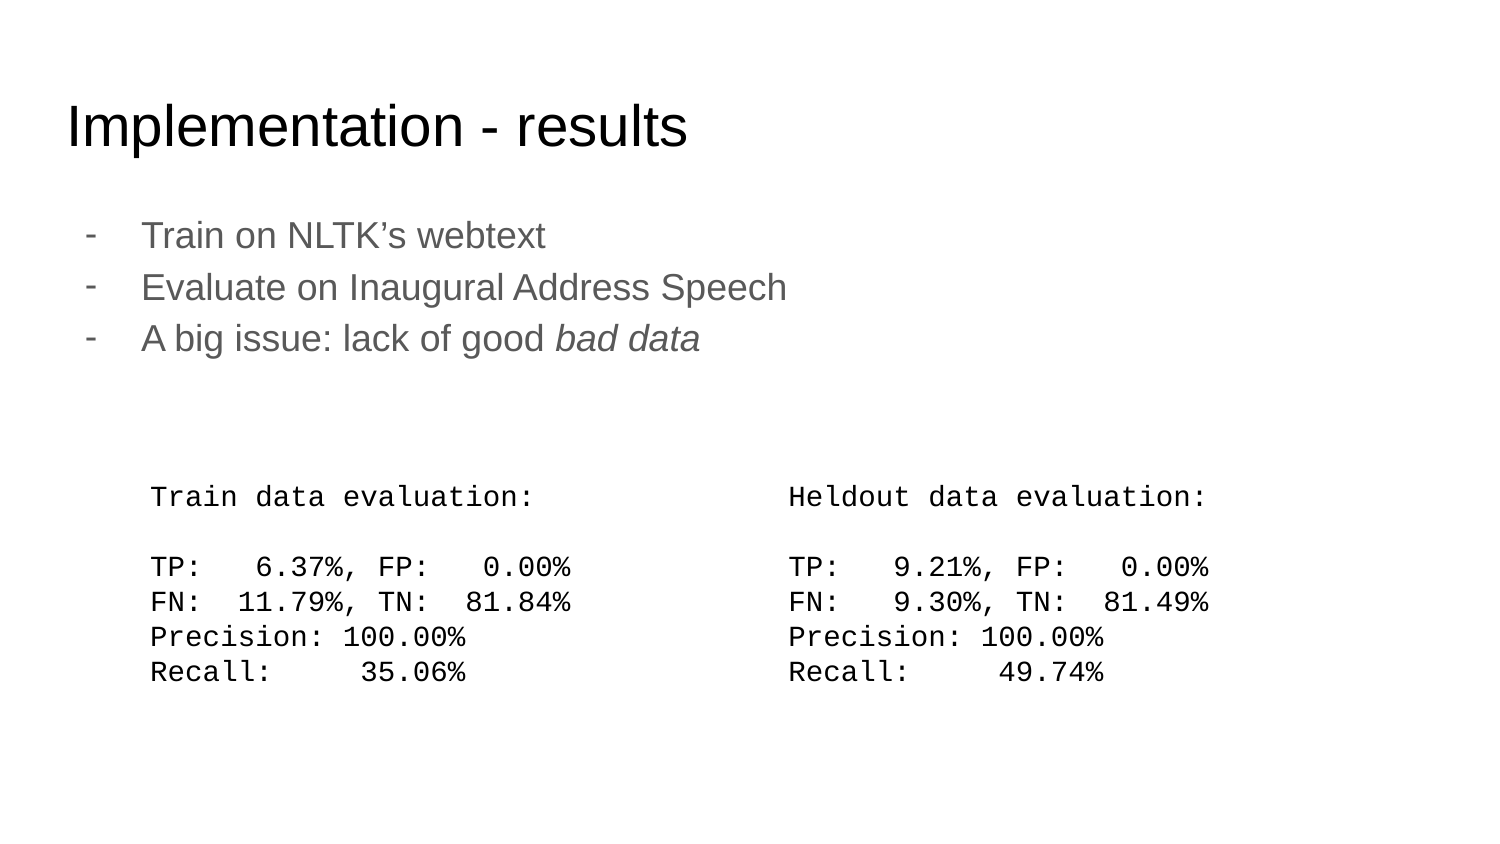

# Implementation - results
Train on NLTK’s webtext
Evaluate on Inaugural Address Speech
A big issue: lack of good bad data
Train data evaluation:
TP: 6.37%, FP: 0.00%
FN: 11.79%, TN: 81.84%
Precision: 100.00%
Recall: 35.06%
Heldout data evaluation:
TP: 9.21%, FP: 0.00%
FN: 9.30%, TN: 81.49%
Precision: 100.00%
Recall: 49.74%